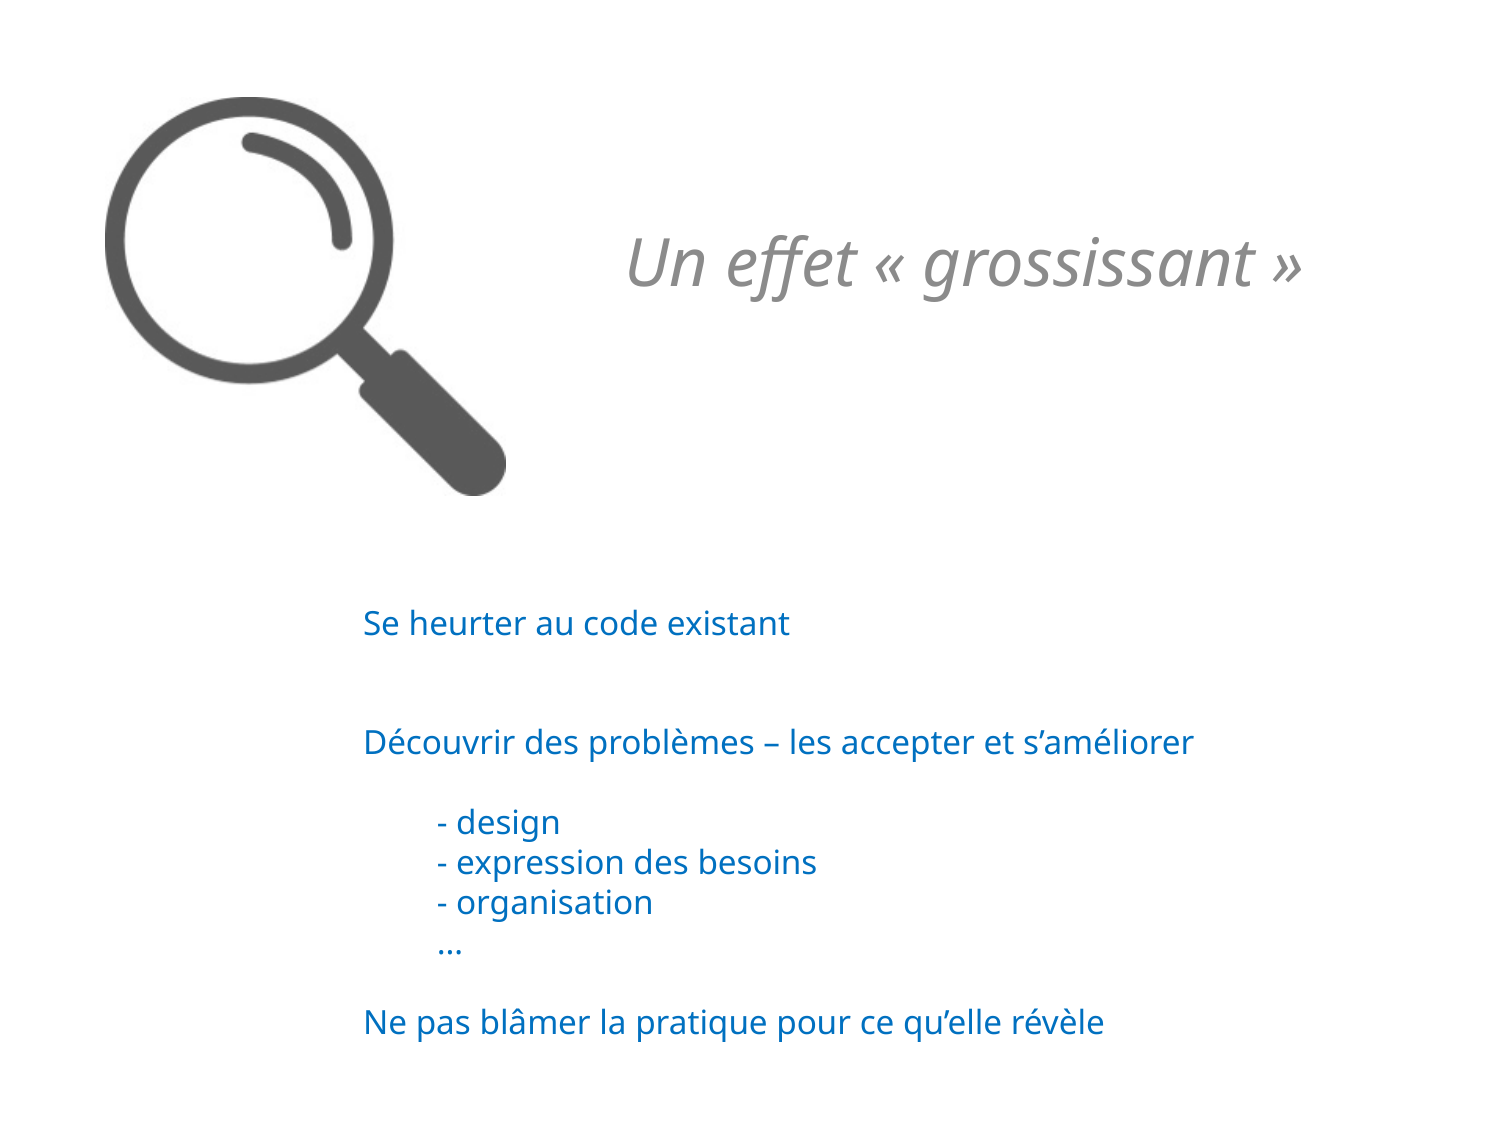

Un effet « grossissant »
Se heurter au code existant
Découvrir des problèmes – les accepter et s’améliorer
	- design
	- expression des besoins
	- organisation
	…
Ne pas blâmer la pratique pour ce qu’elle révèle